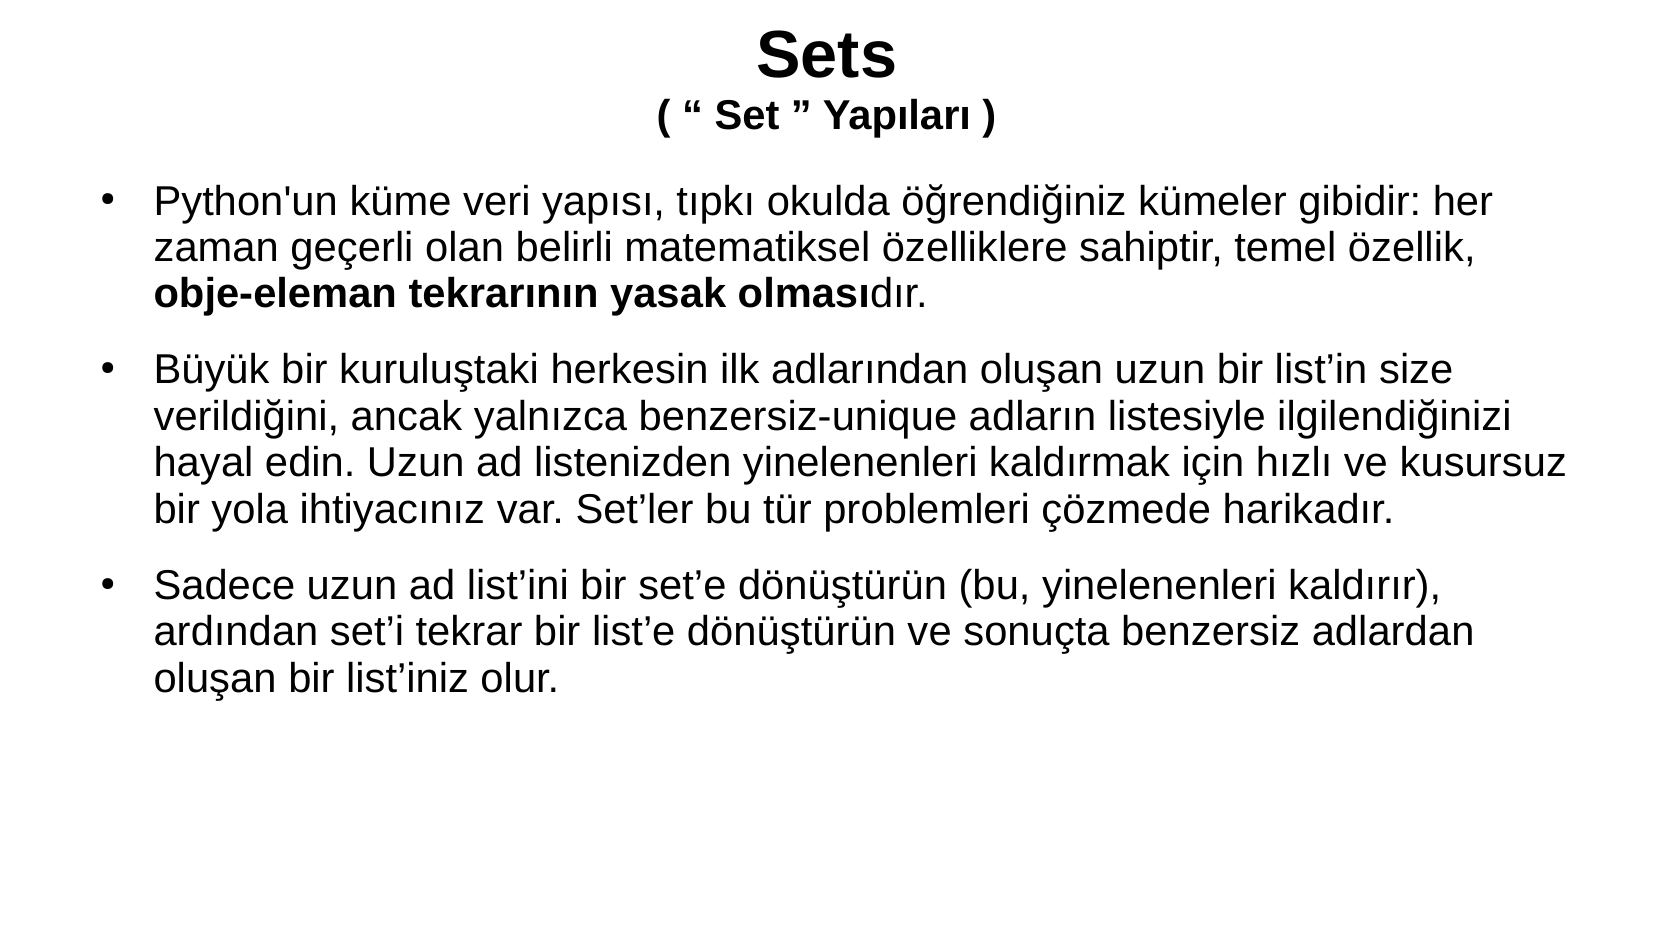

# Sets ( “ Set ” Yapıları )
Python'un küme veri yapısı, tıpkı okulda öğrendiğiniz kümeler gibidir: her zaman geçerli olan belirli matematiksel özelliklere sahiptir, temel özellik, obje-eleman tekrarının yasak olmasıdır.
Büyük bir kuruluştaki herkesin ilk adlarından oluşan uzun bir list’in size verildiğini, ancak yalnızca benzersiz-unique adların listesiyle ilgilendiğinizi hayal edin. Uzun ad listenizden yinelenenleri kaldırmak için hızlı ve kusursuz bir yola ihtiyacınız var. Set’ler bu tür problemleri çözmede harikadır.
Sadece uzun ad list’ini bir set’e dönüştürün (bu, yinelenenleri kaldırır), ardından set’i tekrar bir list’e dönüştürün ve sonuçta benzersiz adlardan oluşan bir list’iniz olur.